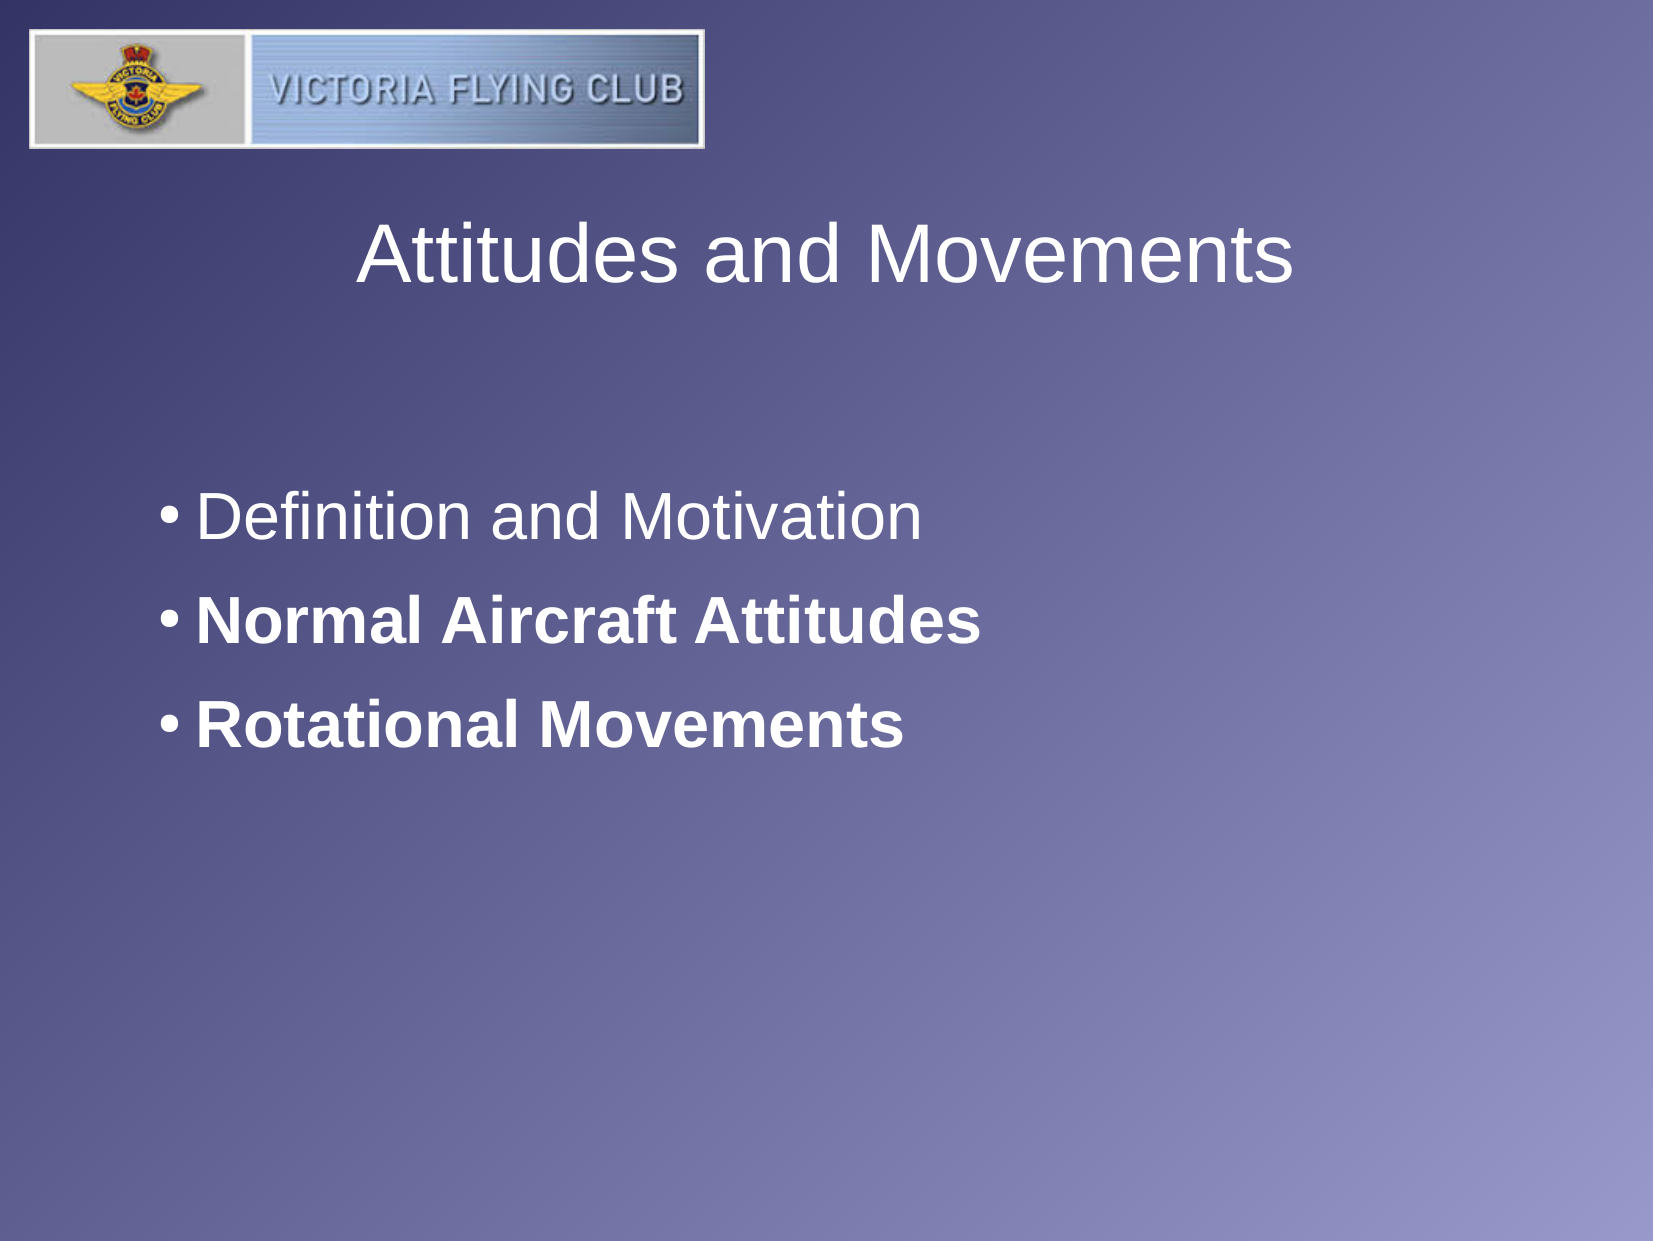

# Attitudes and Movements
Definition and Motivation
Normal Aircraft Attitudes
Rotational Movements